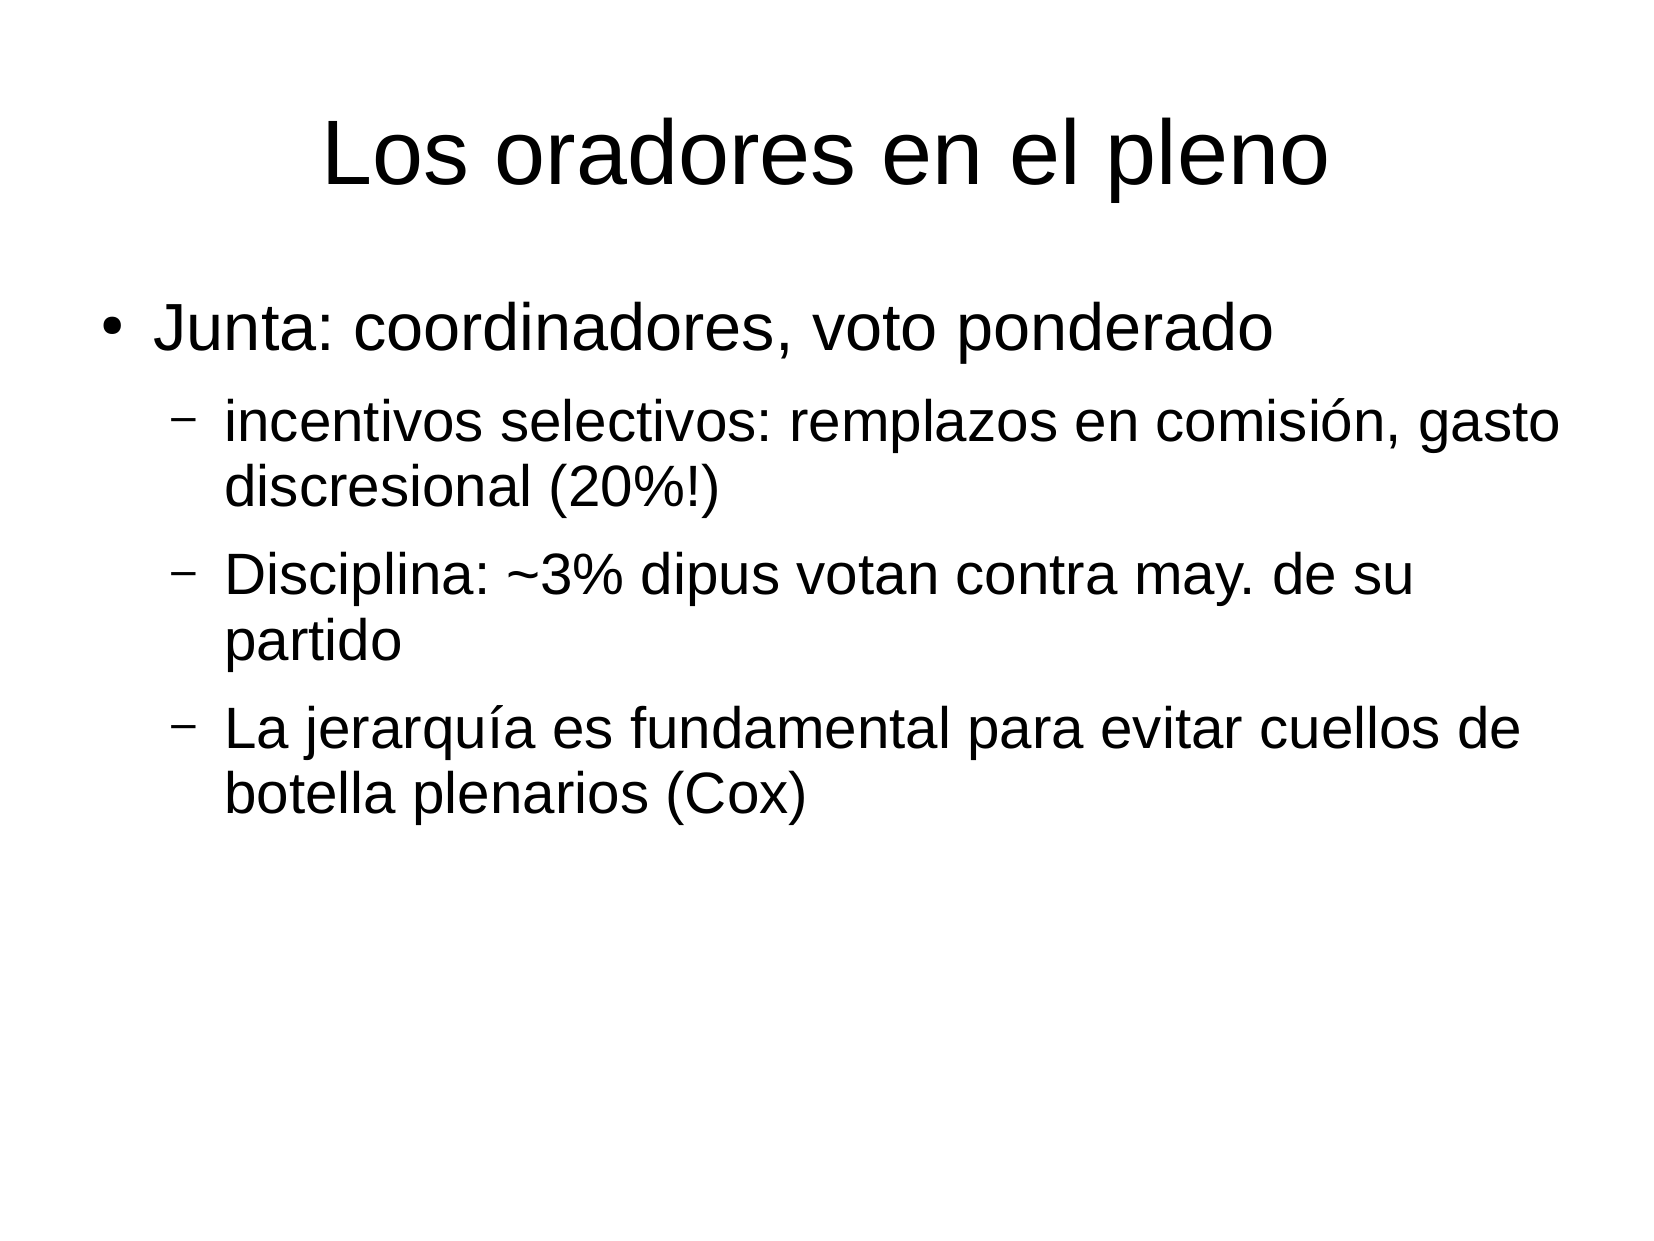

# Los oradores en el pleno
Junta: coordinadores, voto ponderado
incentivos selectivos: remplazos en comisión, gasto discresional (20%!)
Disciplina: ~3% dipus votan contra may. de su partido
La jerarquía es fundamental para evitar cuellos de botella plenarios (Cox)